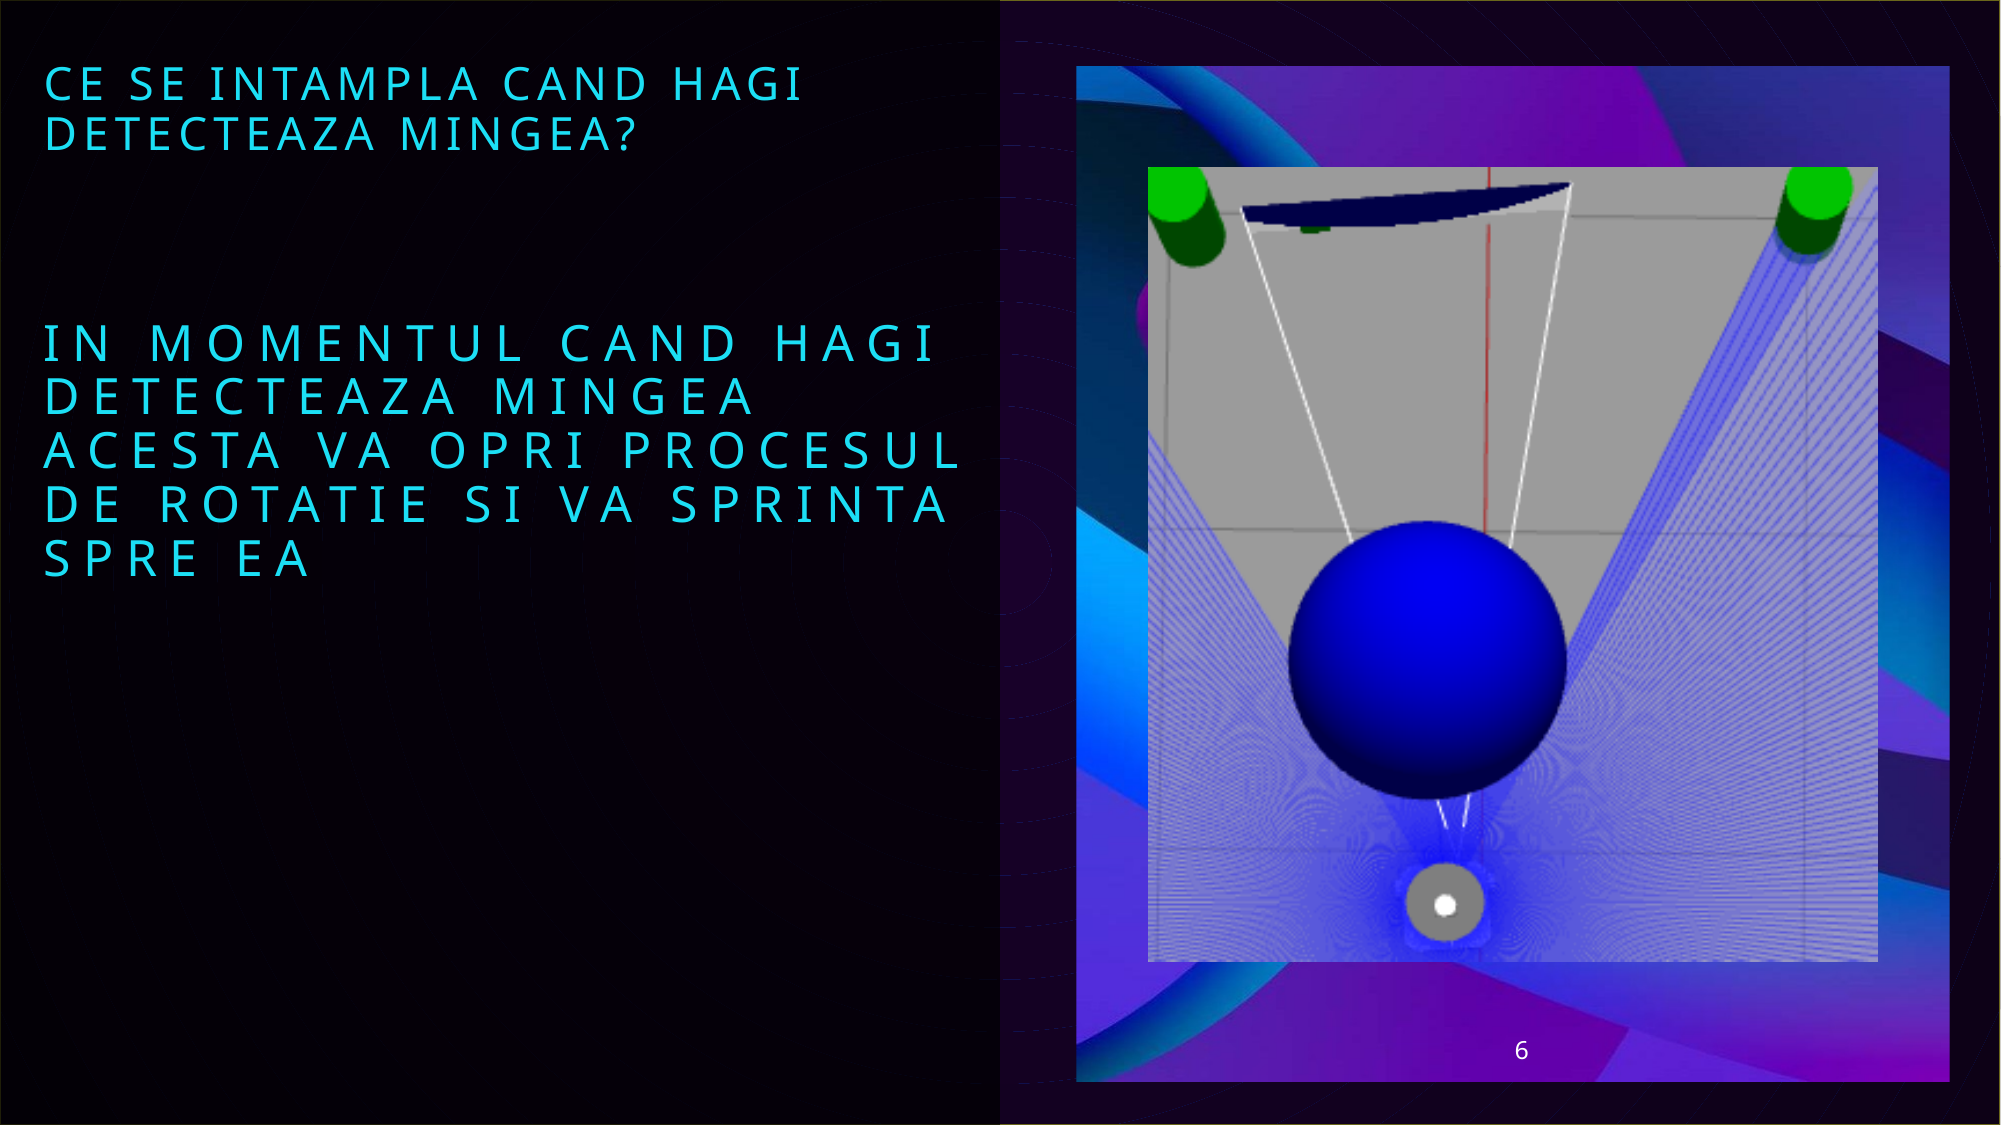

# CE SE INTAMPLA CAND HAGI DETECTEAZA MINGEA?
IN MOMENTUL CAND HAGI DETECTEAZA MINGEA ACESTA VA OPRI PROCESUL DE ROTATIE SI VA sprinta spre ea